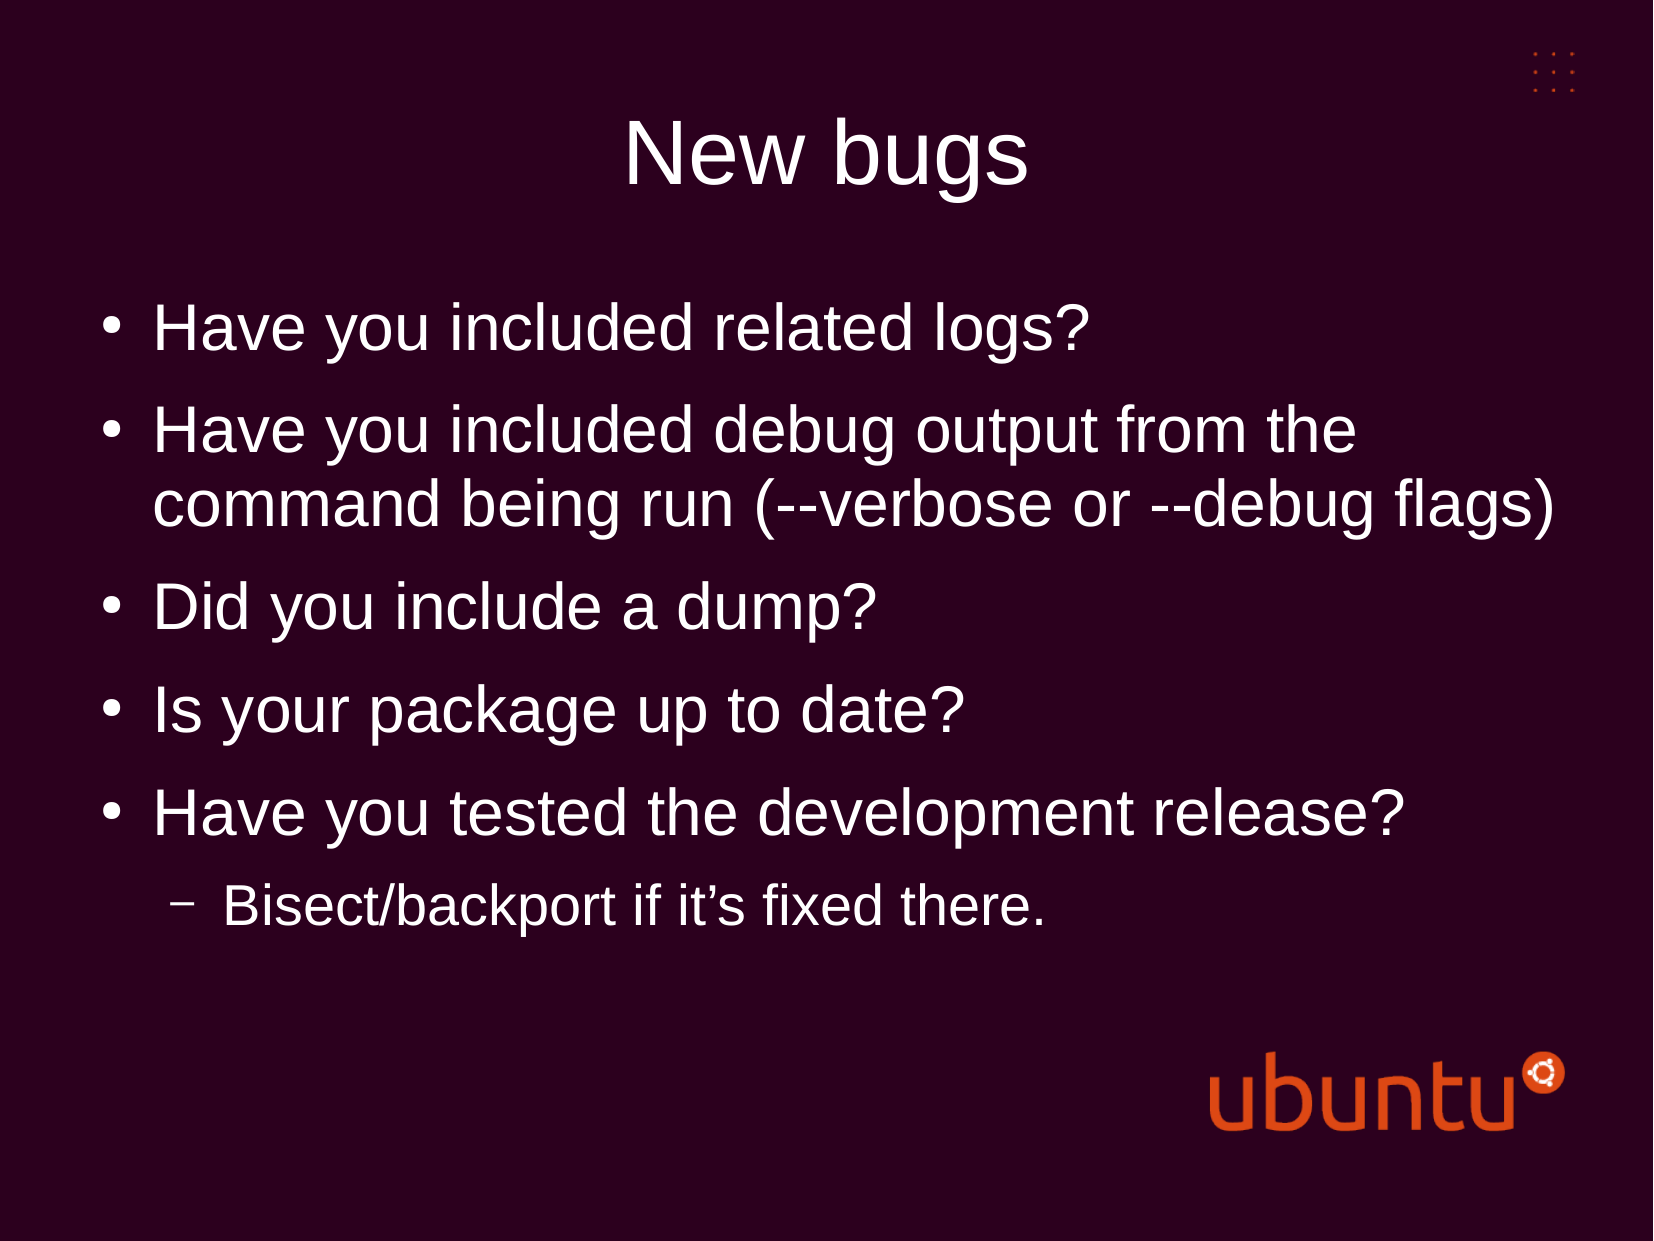

# New bugs
Have you included related logs?
Have you included debug output from the command being run (--verbose or --debug flags)
Did you include a dump?
Is your package up to date?
Have you tested the development release?
Bisect/backport if it’s fixed there.